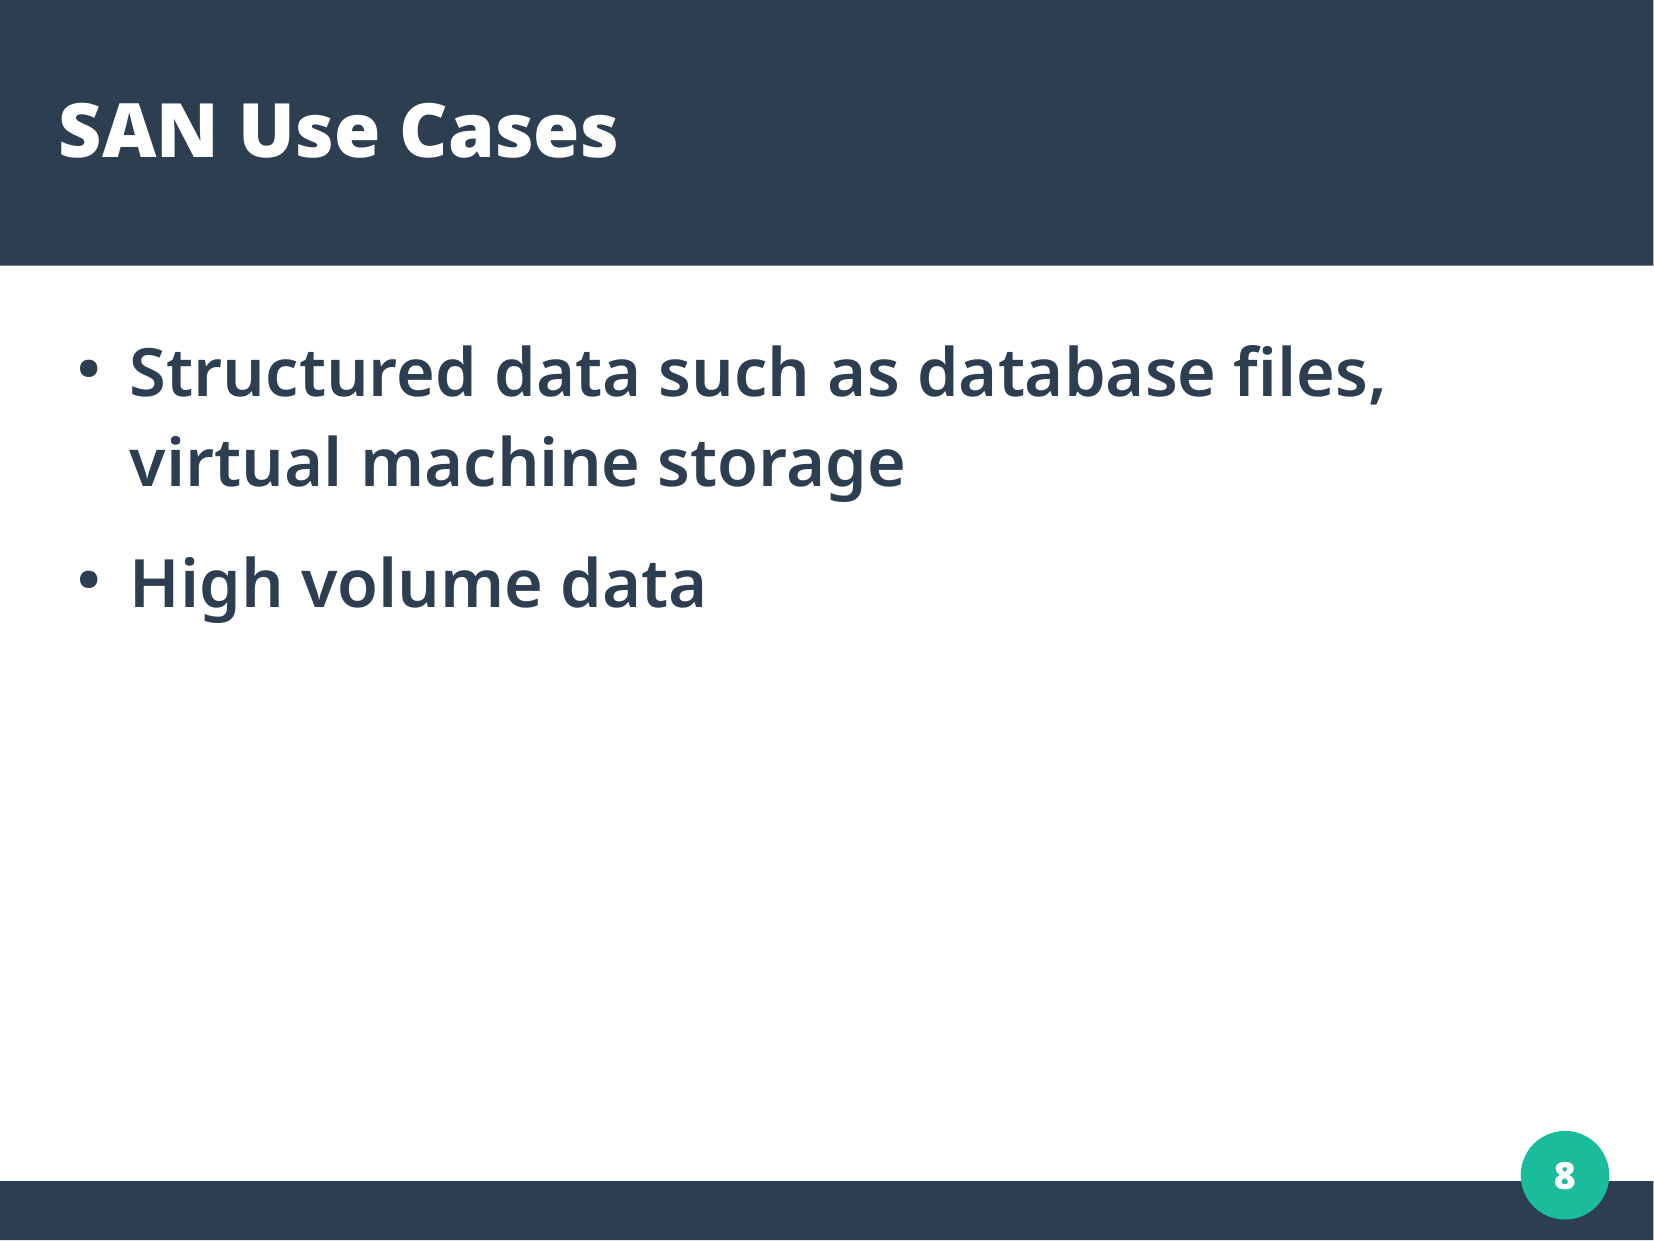

# SAN Use Cases
Structured data such as database files, virtual machine storage
High volume data
8